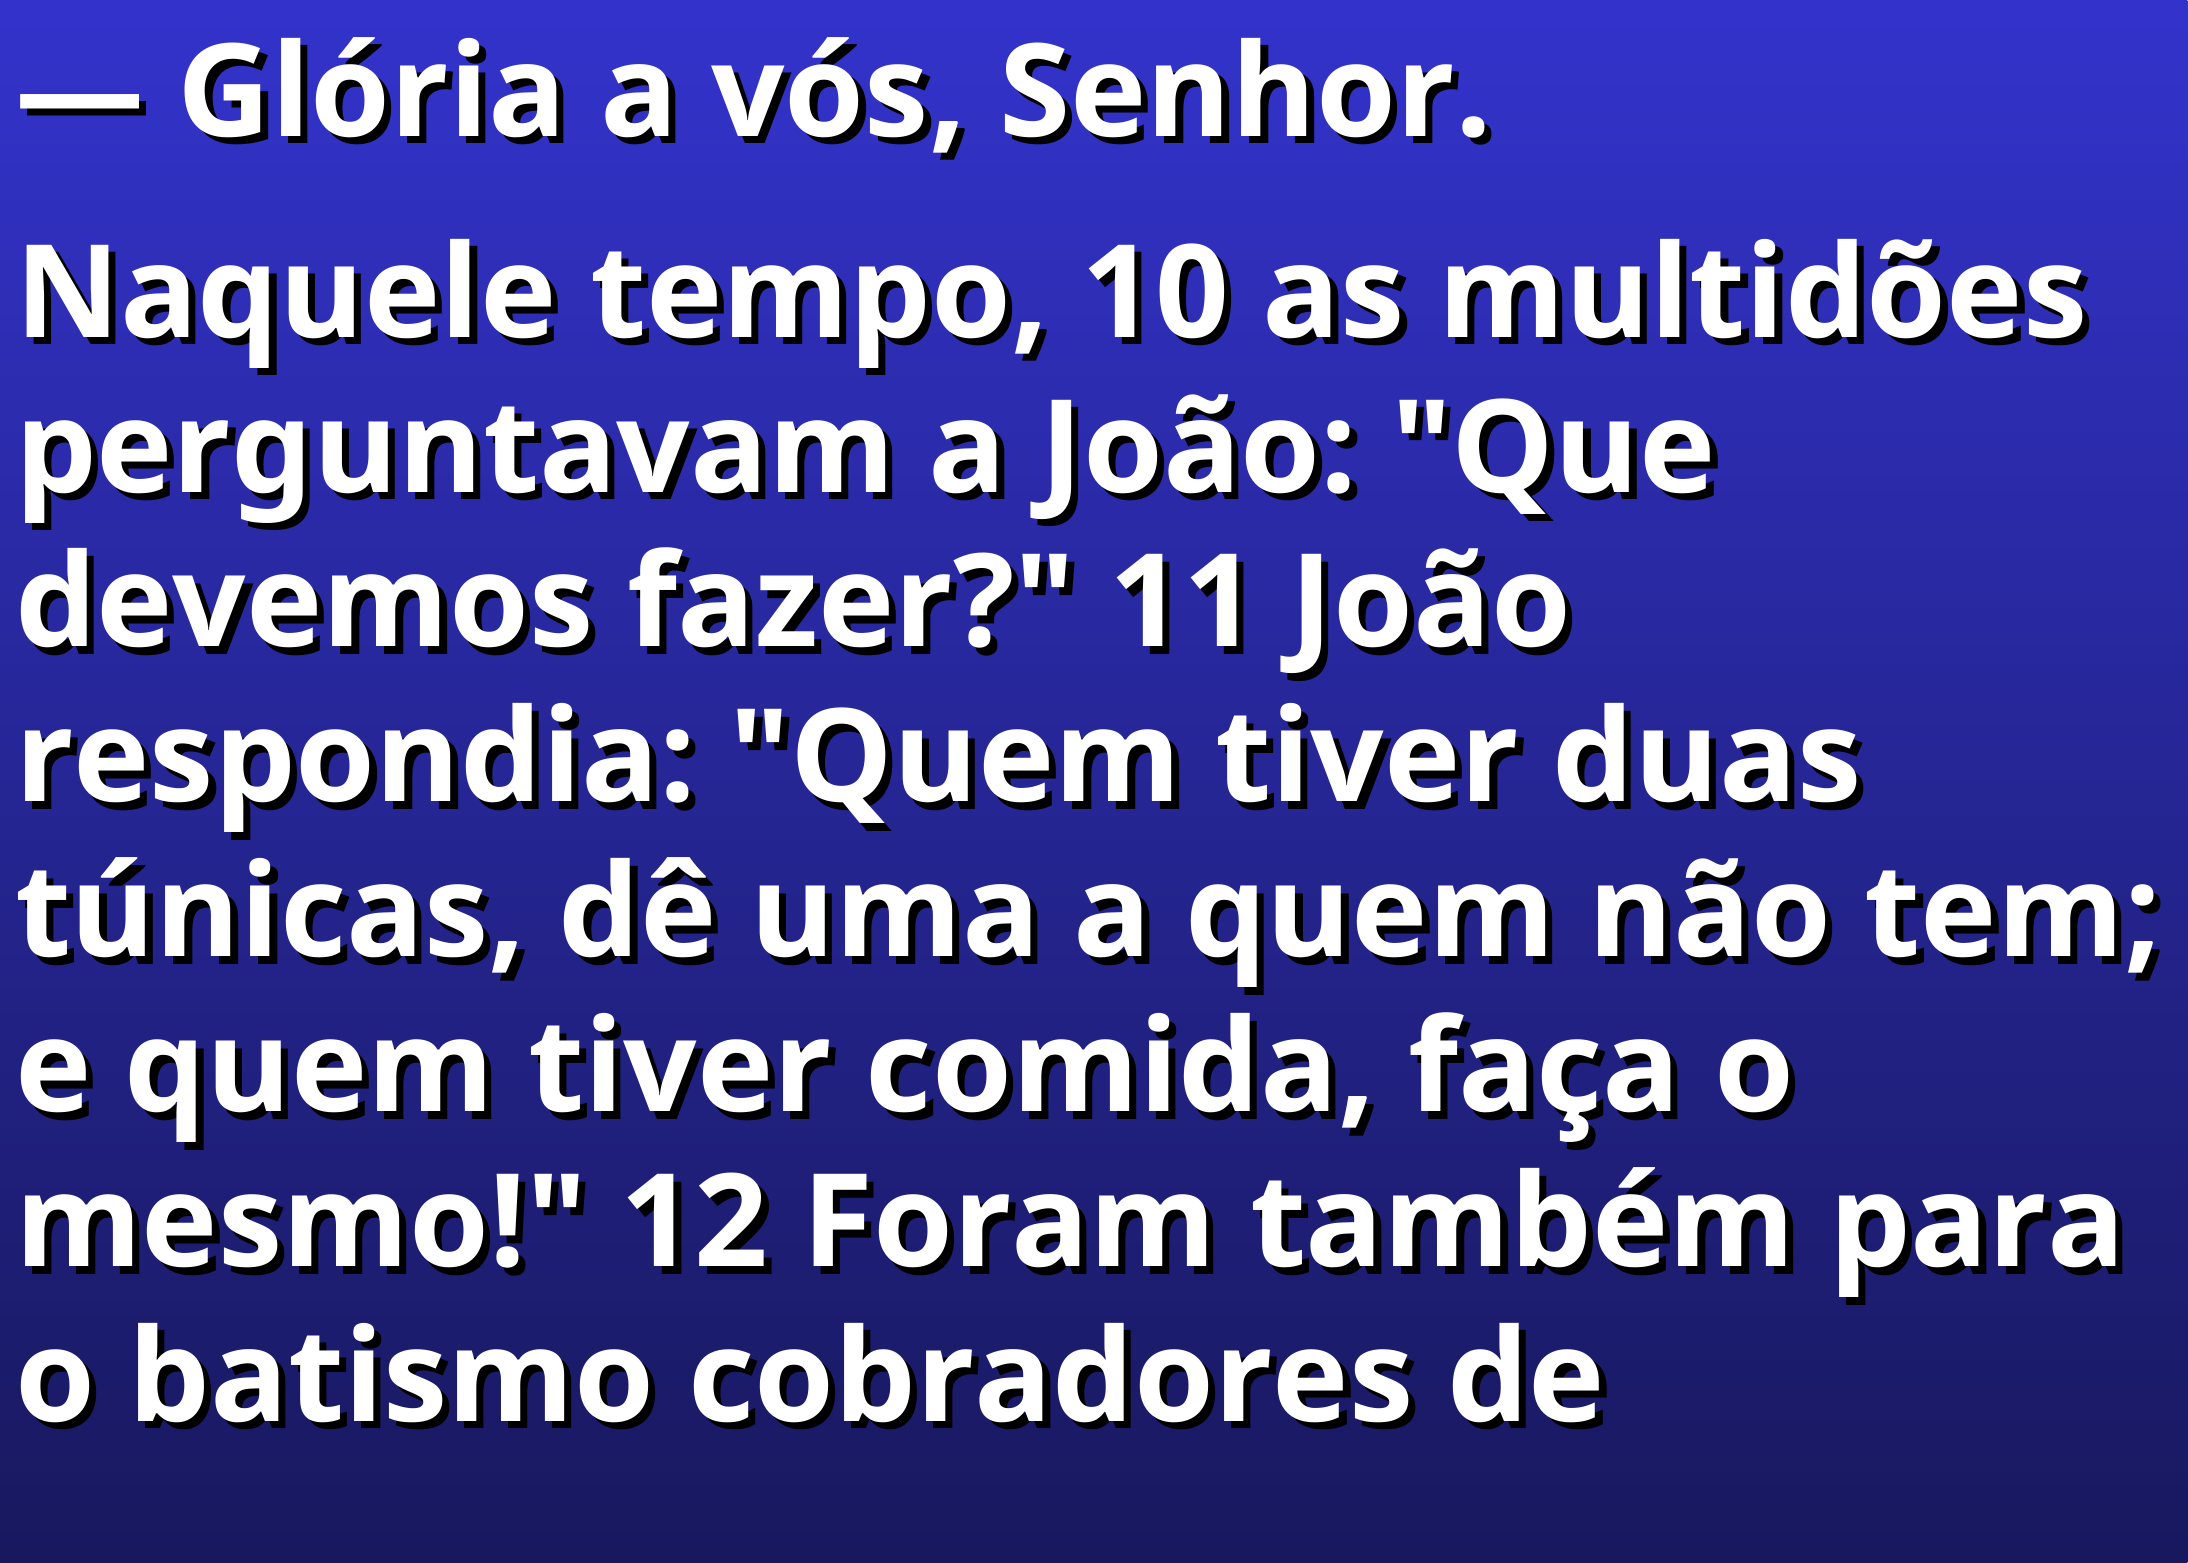

— Glória a vós, Senhor.
Naquele tempo, 10 as multidões perguntavam a João: "Que devemos fazer?" 11 João respondia: "Quem tiver duas túnicas, dê uma a quem não tem; e quem tiver comida, faça o mesmo!" 12 Foram também para o batismo cobradores de